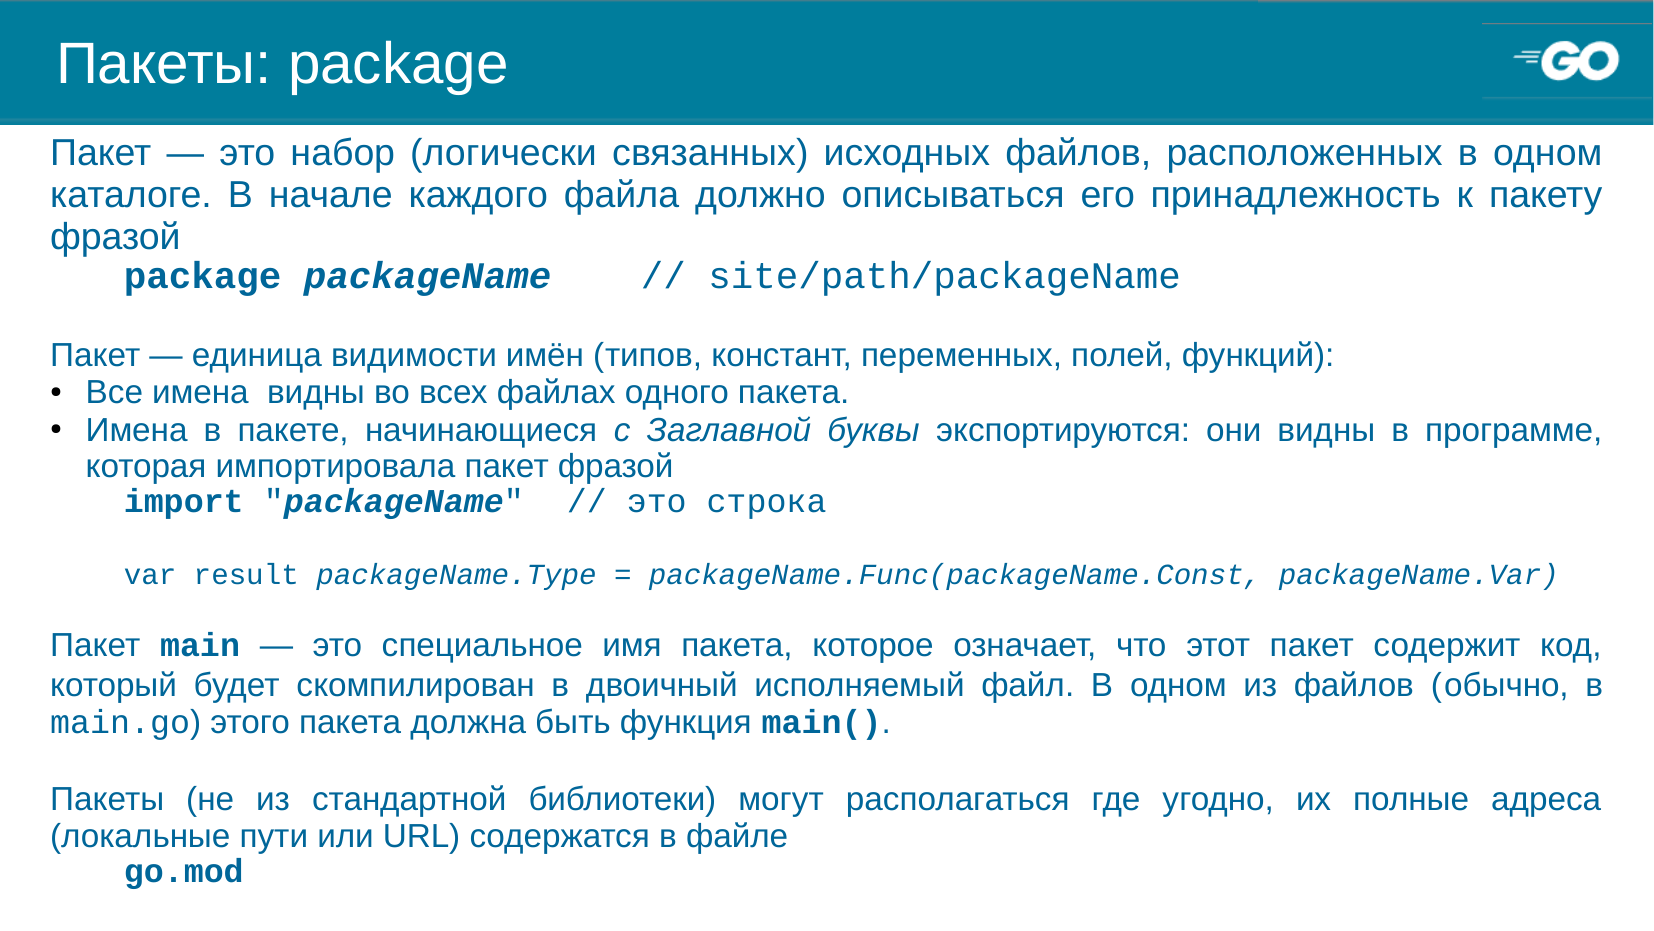

Пакеты: package
Пакет — это набор (логически связанных) исходных файлов, расположенных в одном каталоге. В начале каждого файла должно описываться его принадлежность к пакету фразой
	package packageName		// site/path/packageName
Пакет — единица видимости имён (типов, констант, переменных, полей, функций):
Все имена видны во всех файлах одного пакета.
Имена в пакете, начинающиеся с Заглавной буквы экспортируются: они видны в программе, которая импортировала пакет фразой
	import "packageName"	// это строка
	var result packageName.Type = packageName.Func(packageName.Const, packageName.Var)
Пакет main — это специальное имя пакета, которое означает, что этот пакет содержит код, который будет скомпилирован в двоичный исполняемый файл. В одном из файлов (обычно, в main.go) этого пакета должна быть функция main().
Пакеты (не из стандартной библиотеки) могут располагаться где угодно, их полные адреса (локальные пути или URL) содержатся в файле
	go.mod